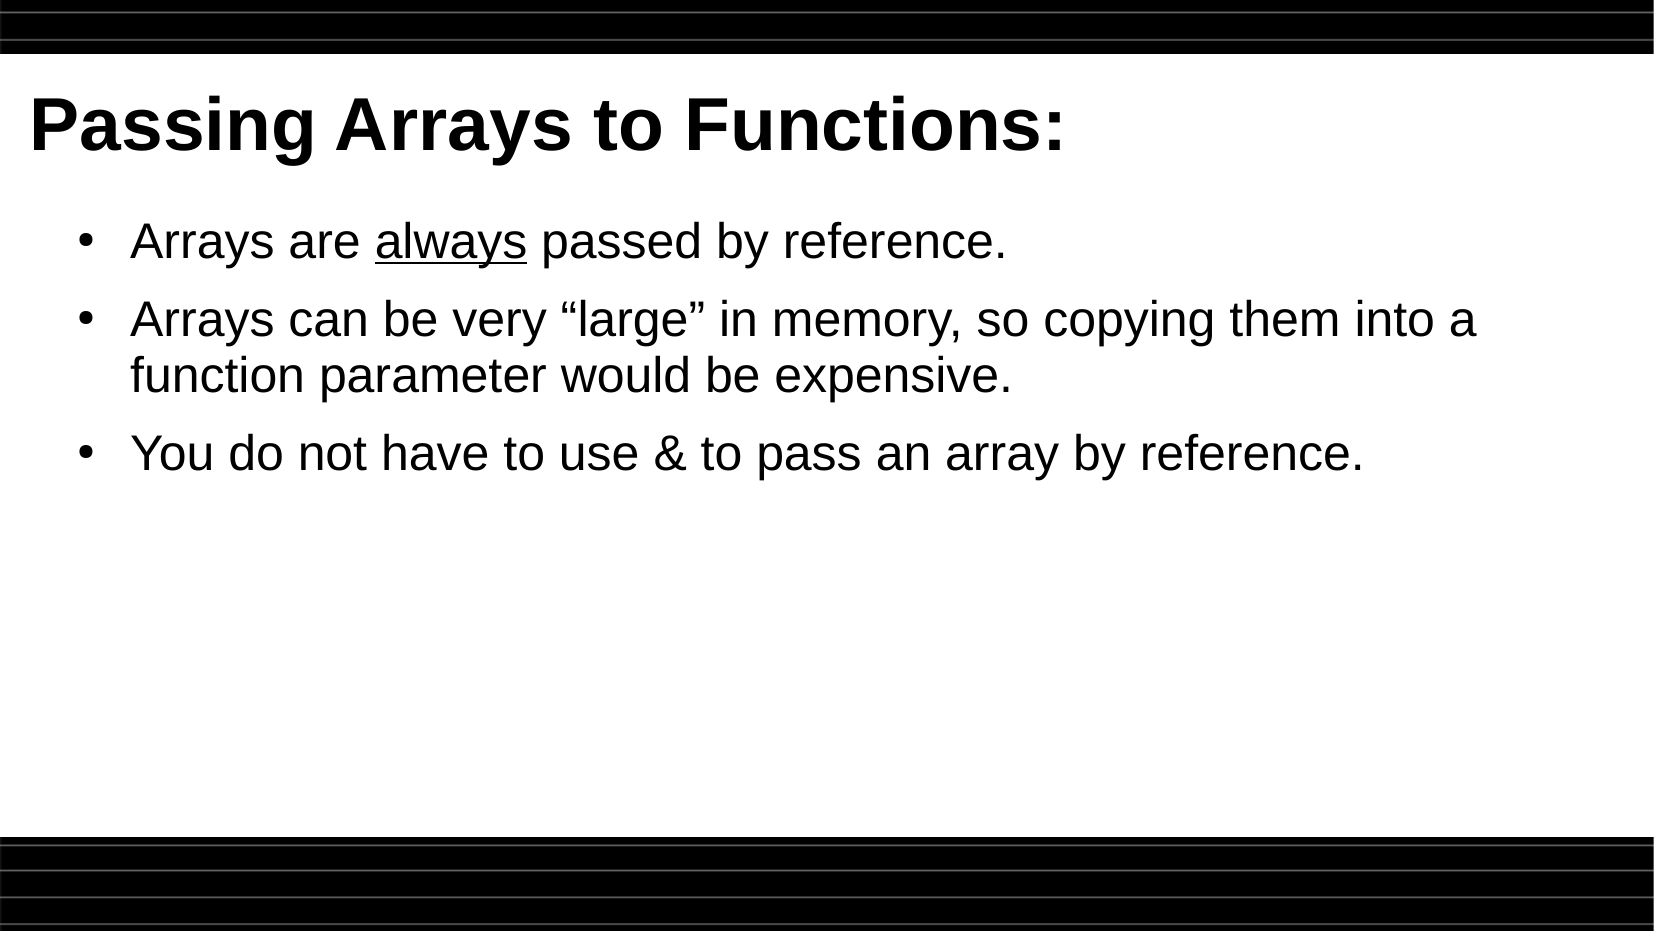

Passing Arrays to Functions:
# Arrays are always passed by reference.
Arrays can be very “large” in memory, so copying them into a function parameter would be expensive.
You do not have to use & to pass an array by reference.